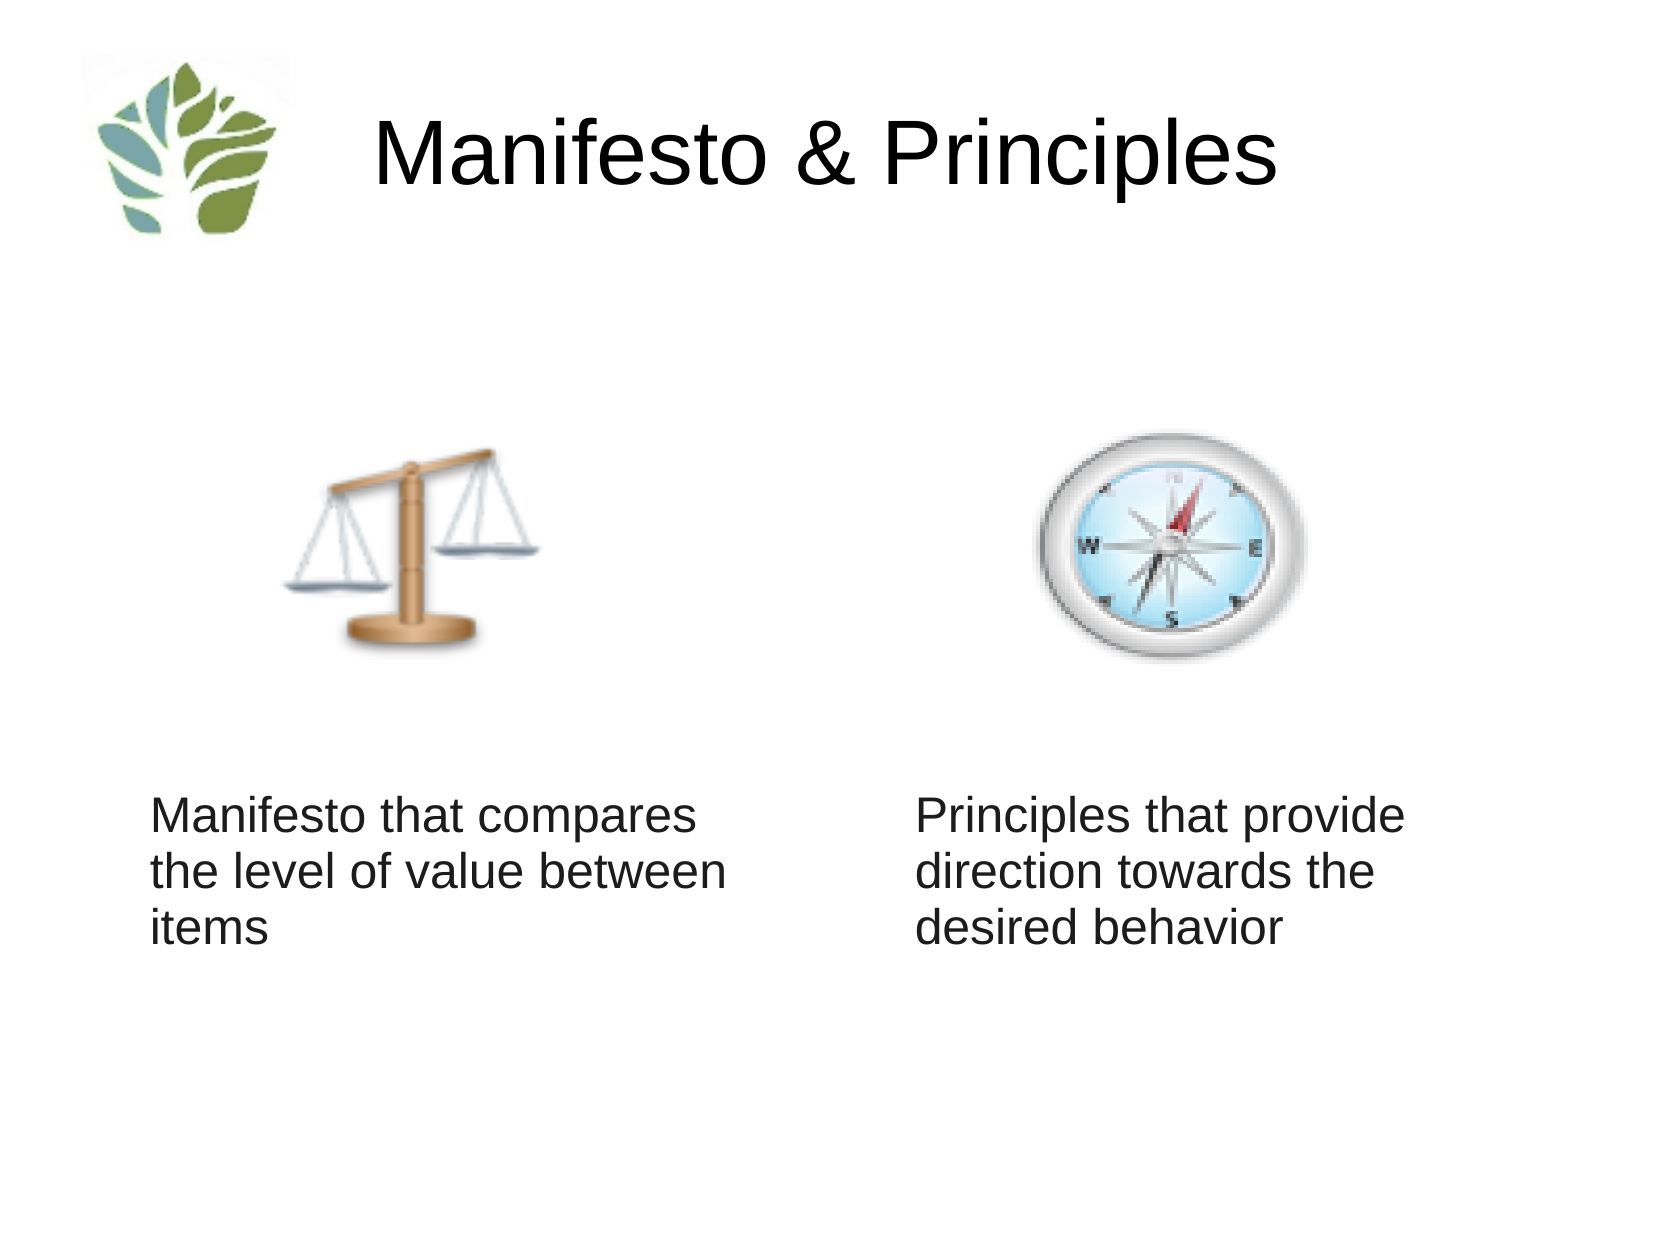

# Manifesto & Principles
Principles that provide direction towards the desired behavior
Manifesto that compares the level of value between items